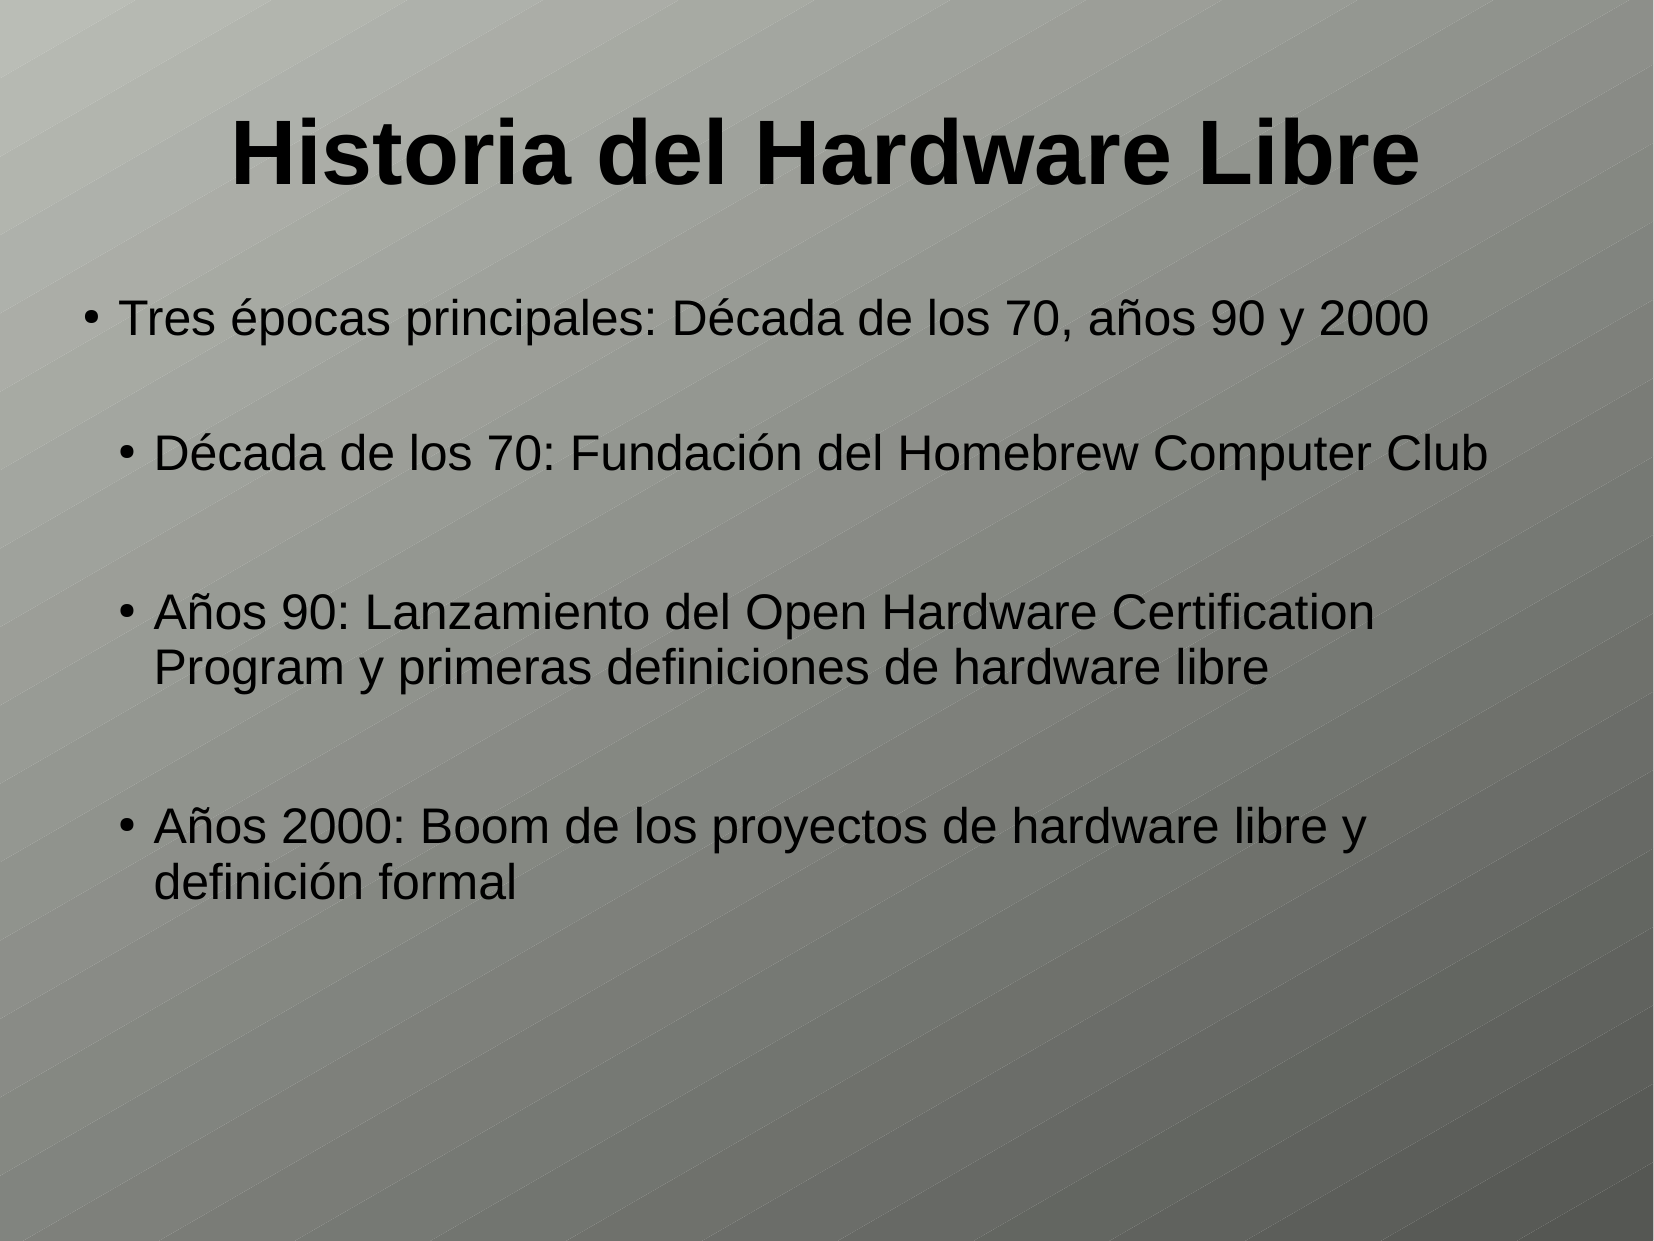

# Historia del Hardware Libre
Tres épocas principales: Década de los 70, años 90 y 2000
Década de los 70: Fundación del Homebrew Computer Club
Años 90: Lanzamiento del Open Hardware Certification Program y primeras definiciones de hardware libre
Años 2000: Boom de los proyectos de hardware libre y definición formal